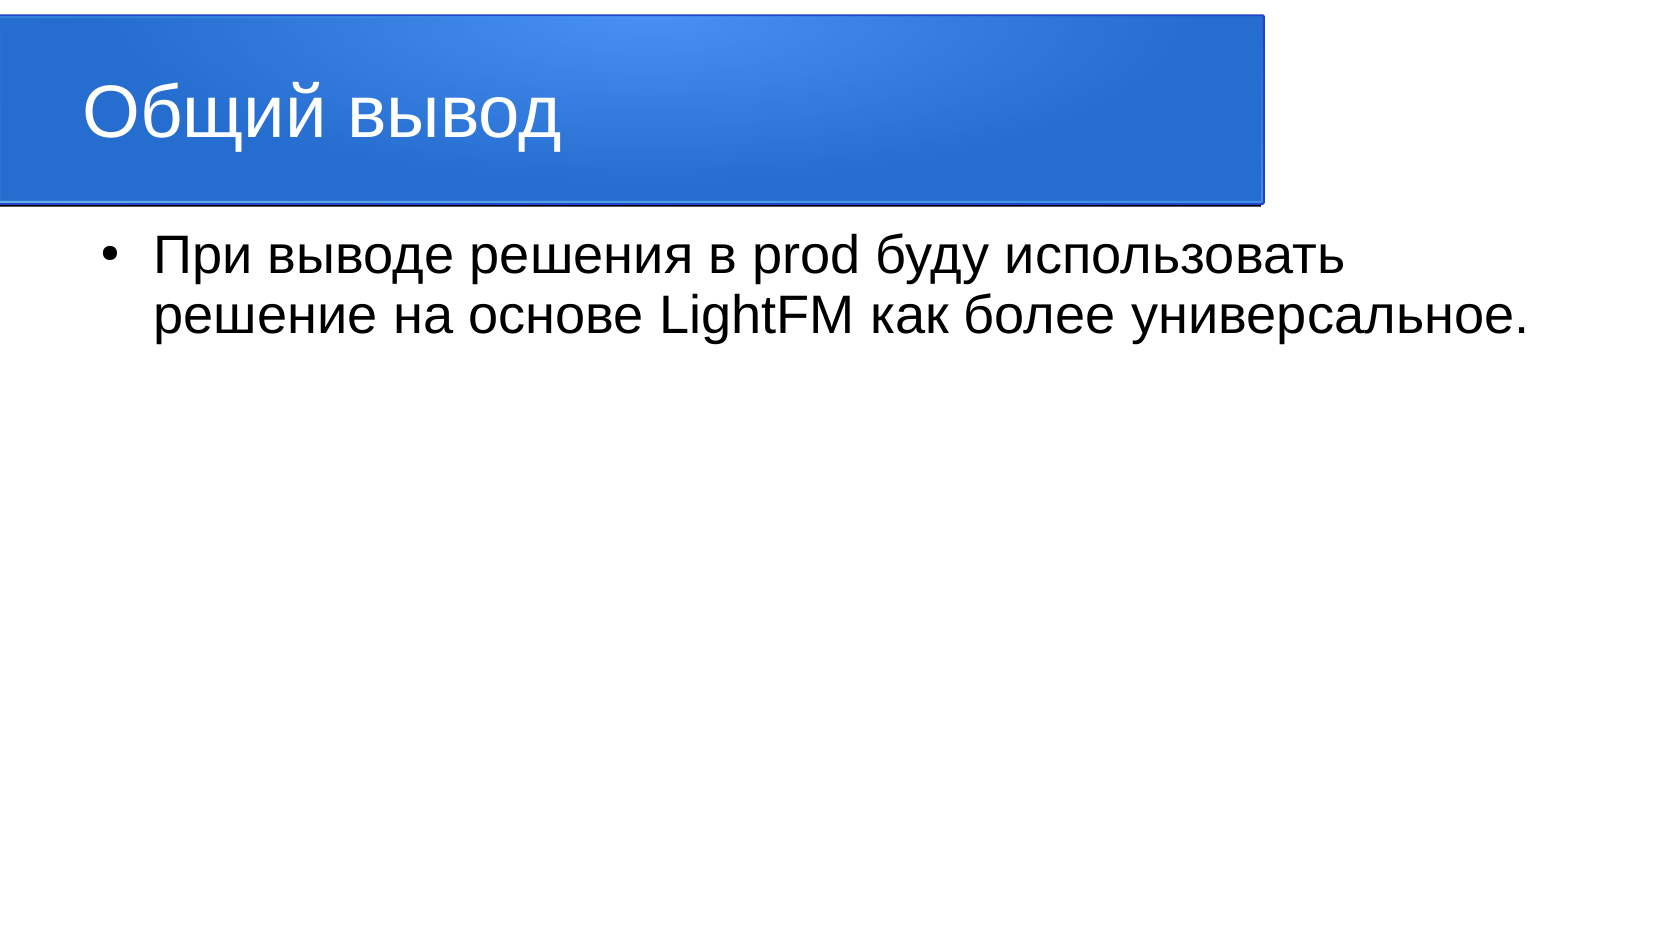

# Общий вывод
При выводе решения в prod буду использовать решение на основе LightFM как более универсальное.